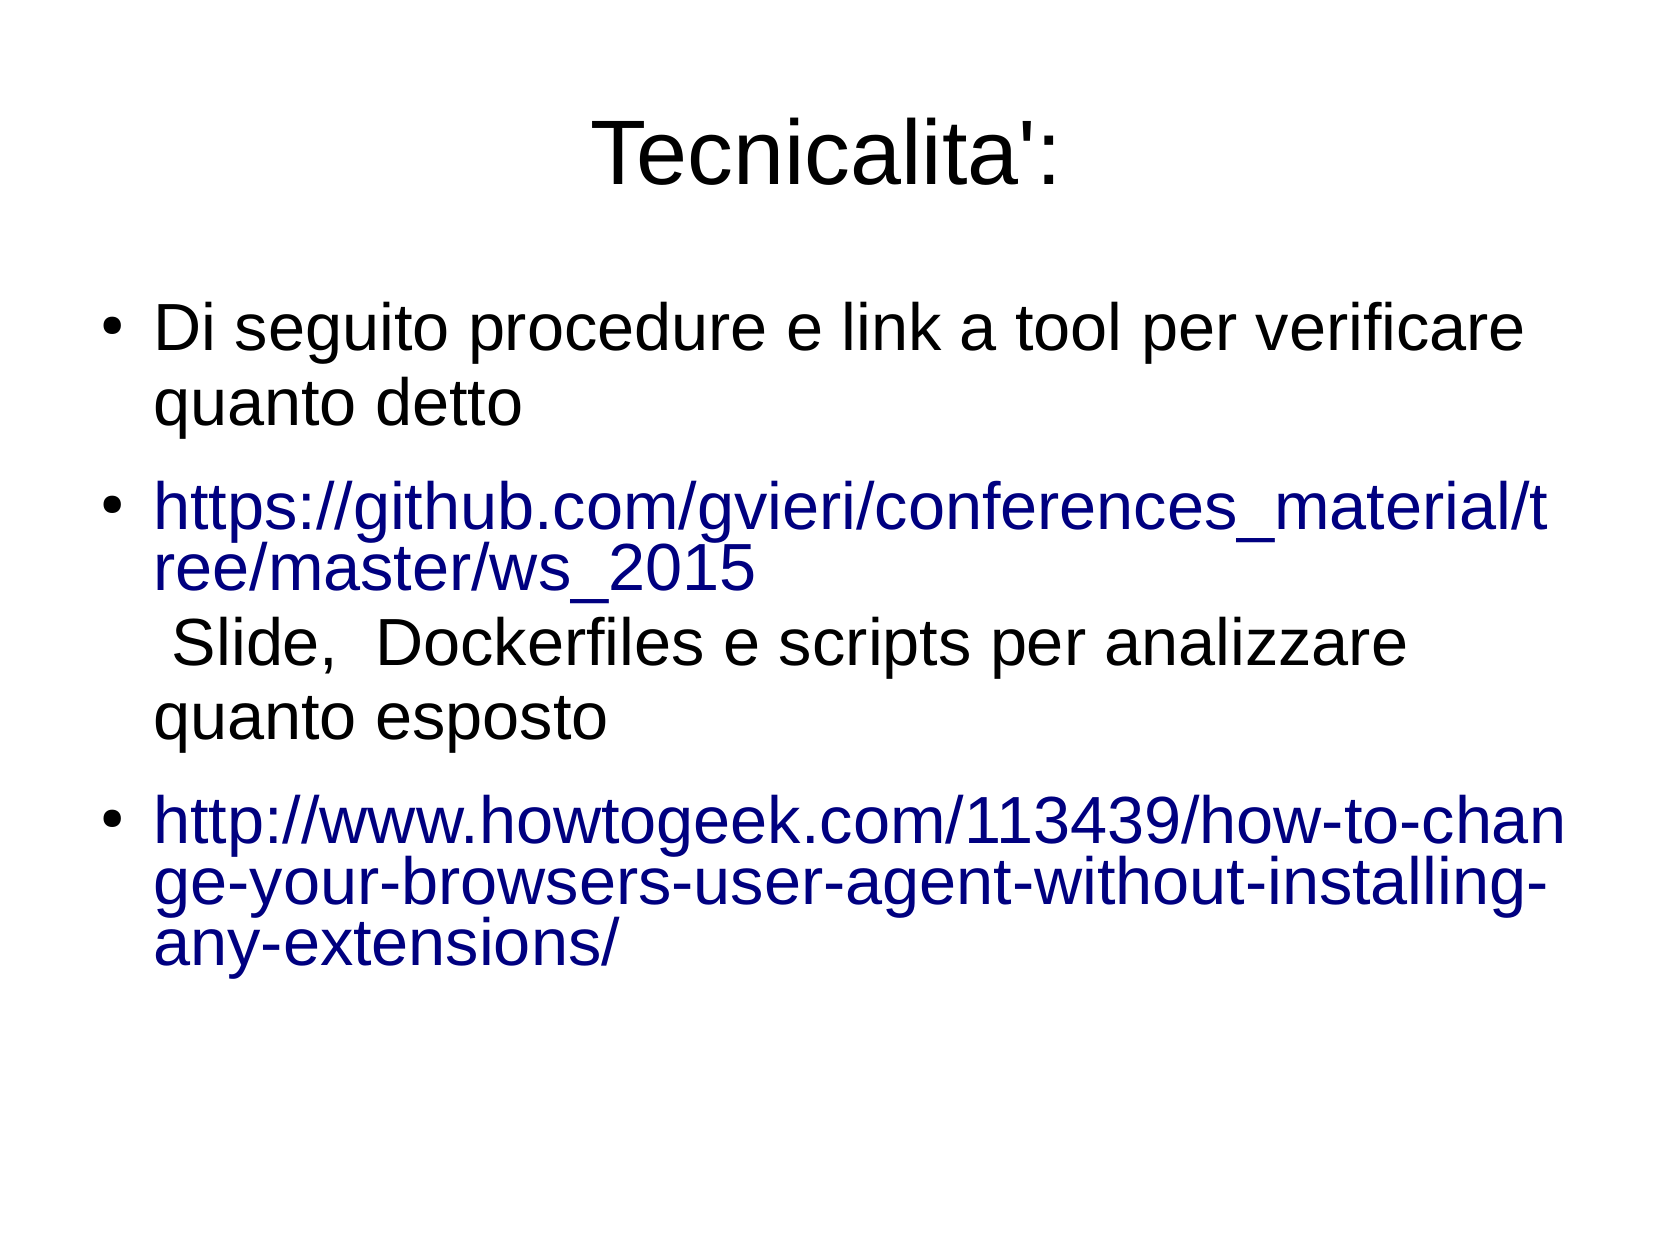

# Tecnicalita':
Di seguito procedure e link a tool per verificare quanto detto
https://github.com/gvieri/conferences_material/tree/master/ws_2015 Slide, Dockerfiles e scripts per analizzare quanto esposto
http://www.howtogeek.com/113439/how-to-change-your-browsers-user-agent-without-installing-any-extensions/